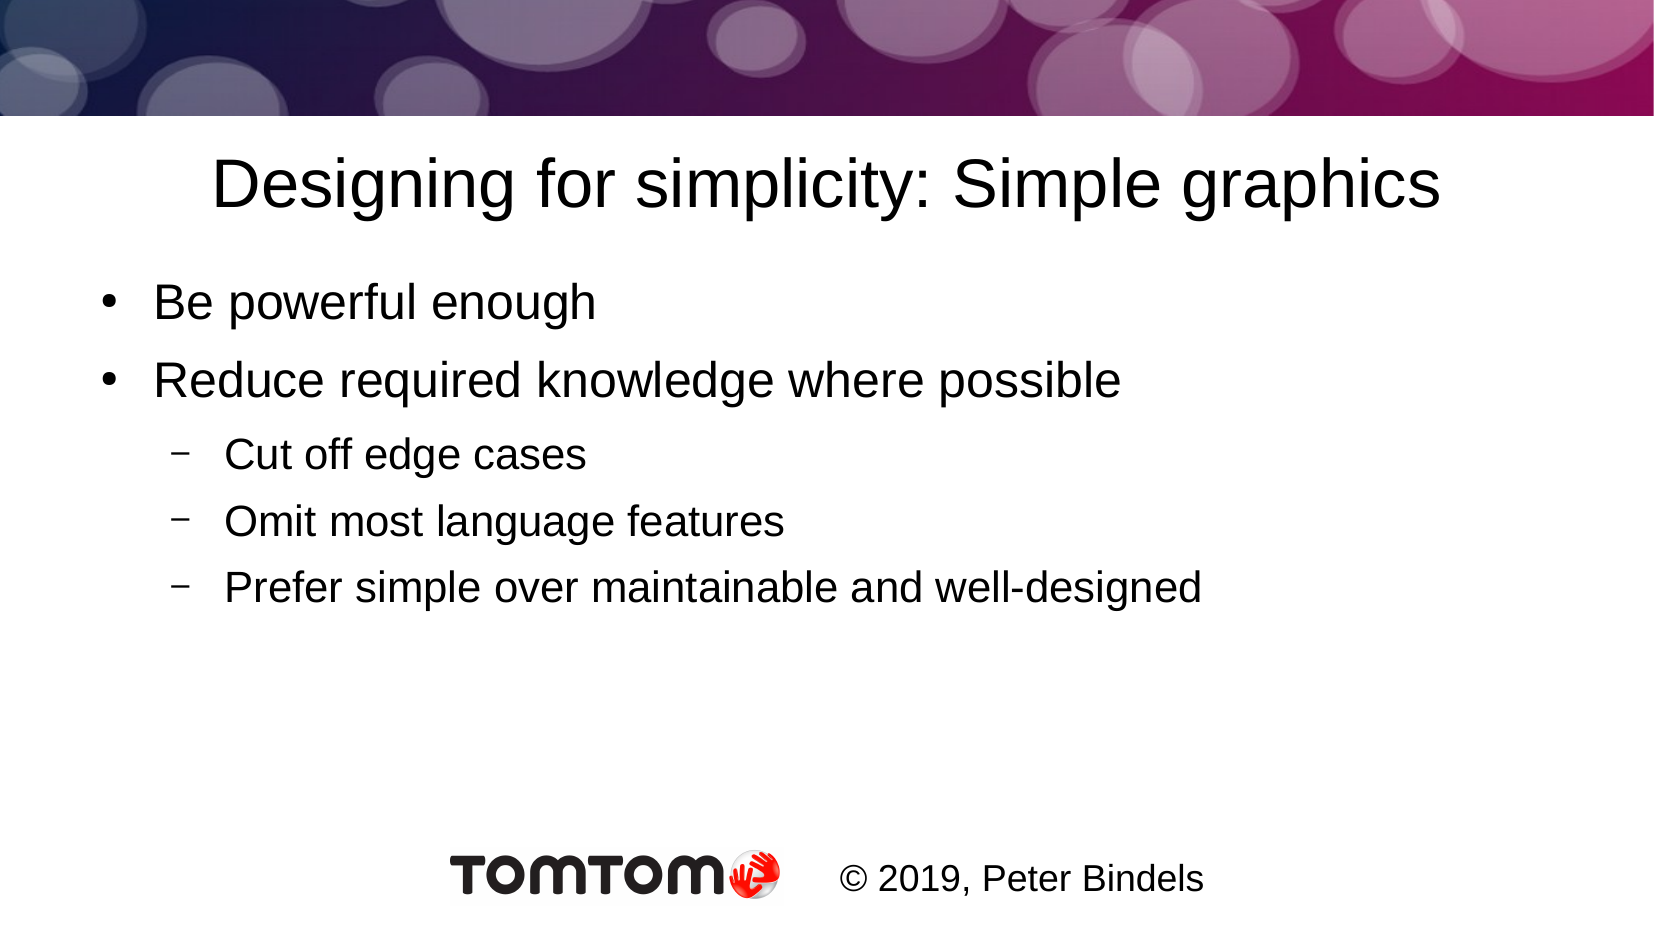

# Designing for simplicity: Simple graphics
Be powerful enough
Reduce required knowledge where possible
Cut off edge cases
Omit most language features
Prefer simple over maintainable and well-designed